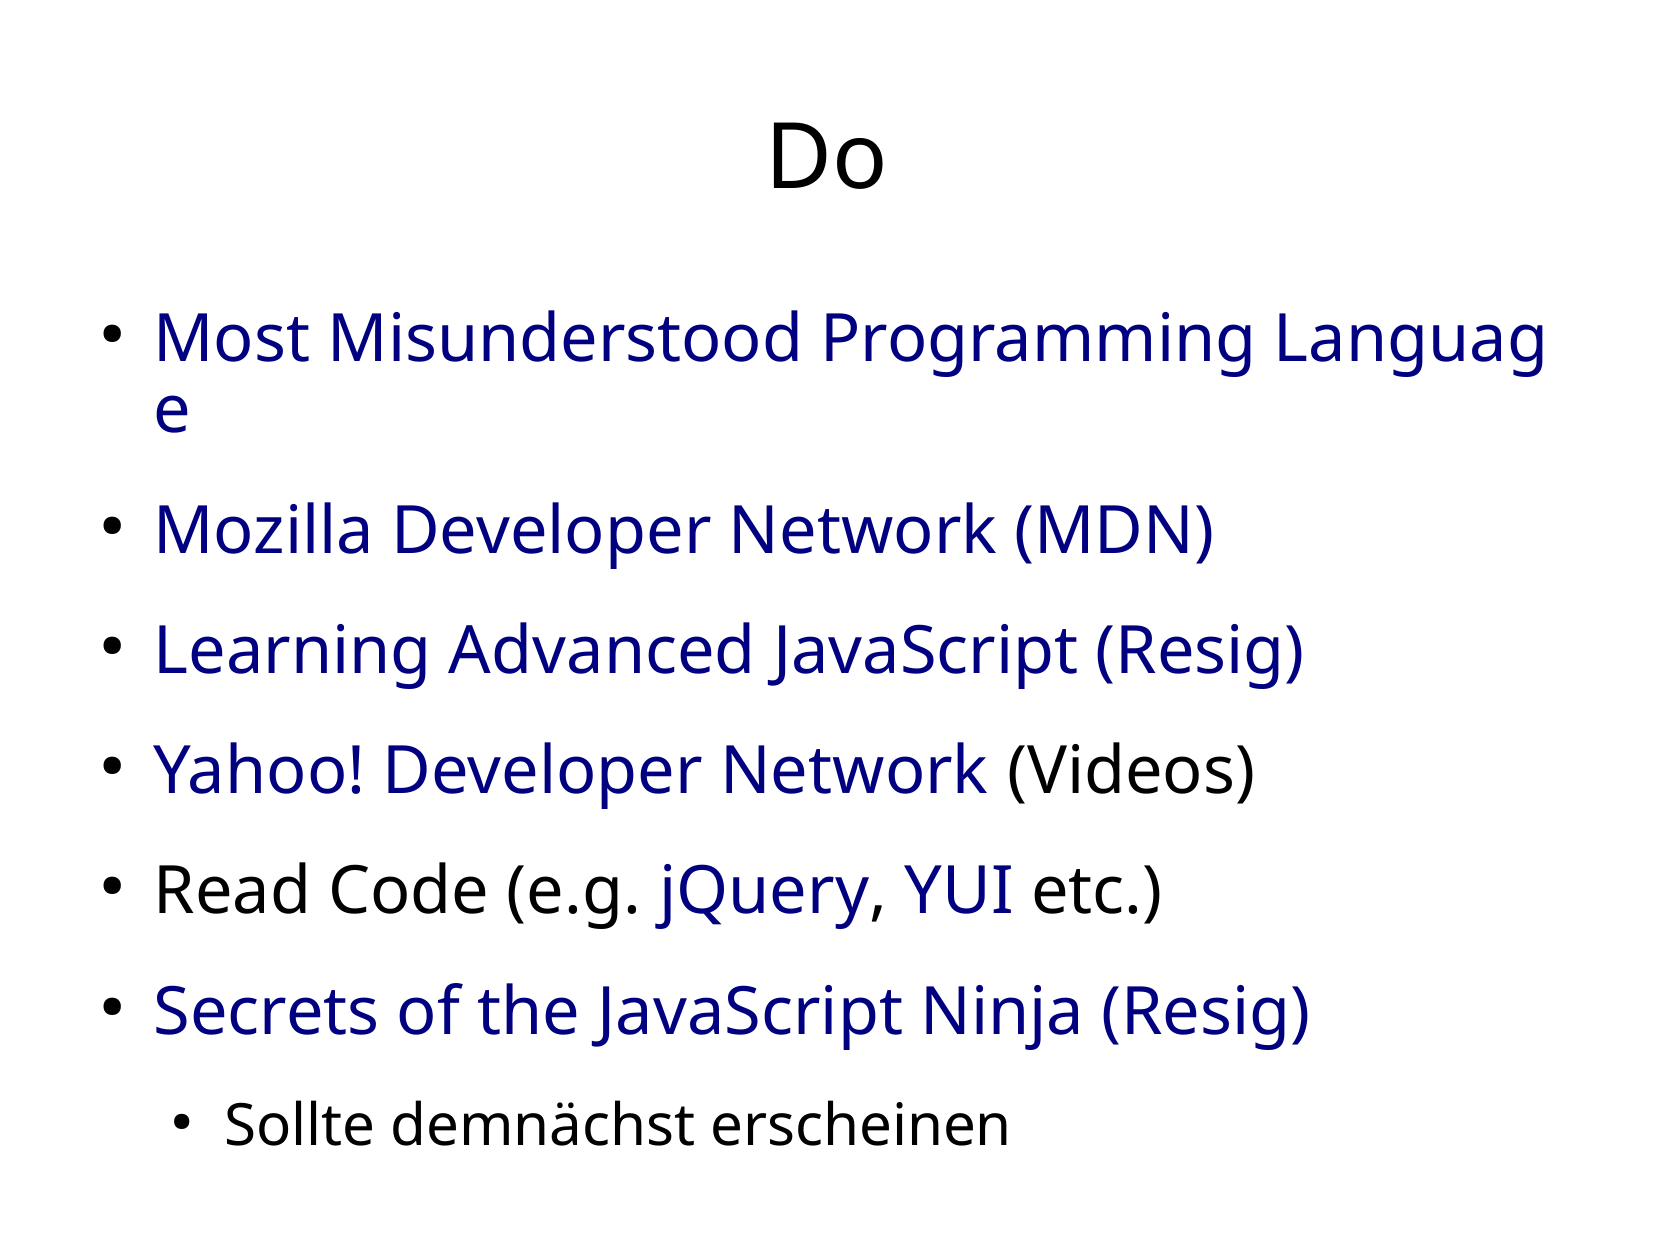

# Do
Most Misunderstood Programming Language
Mozilla Developer Network (MDN)
Learning Advanced JavaScript (Resig)
Yahoo! Developer Network (Videos)
Read Code (e.g. jQuery, YUI etc.)
Secrets of the JavaScript Ninja (Resig)
Sollte demnächst erscheinen